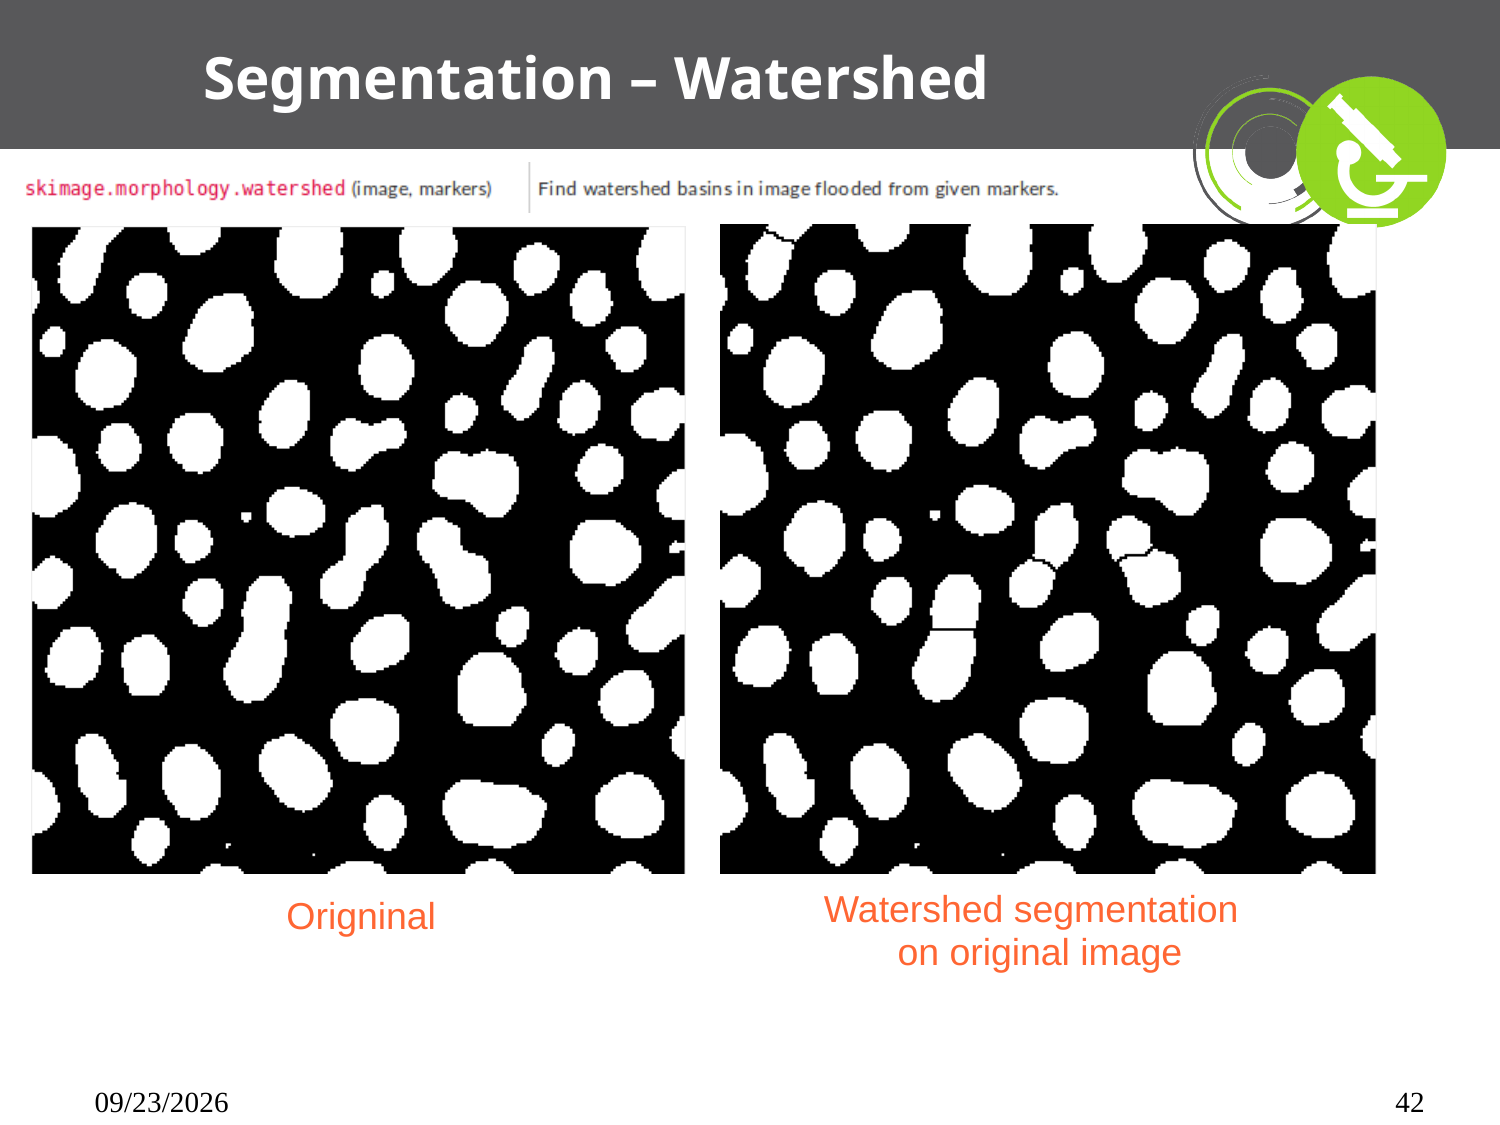

# Segmentation – Watershed
Watershed segmentation
	on original image
Origninal
42